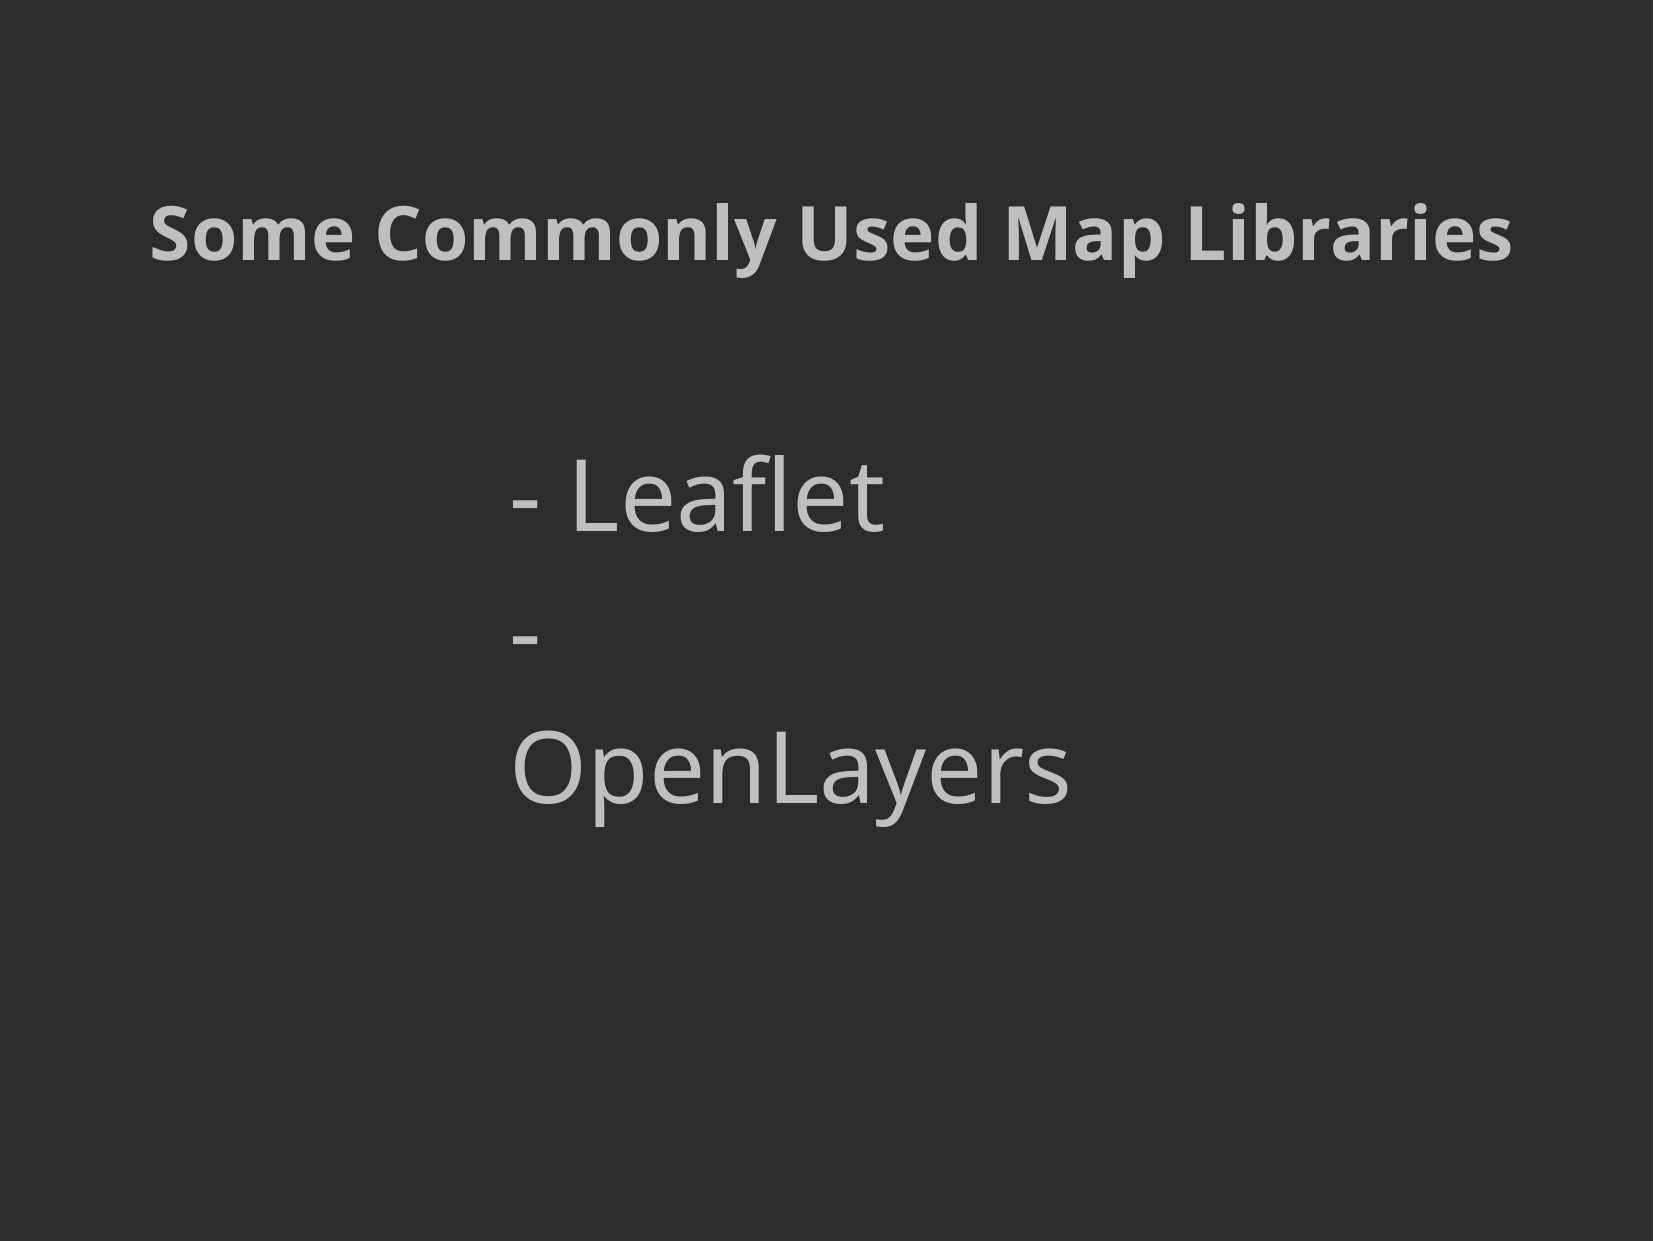

Some Commonly Used Map Libraries
- Leaflet
- OpenLayers